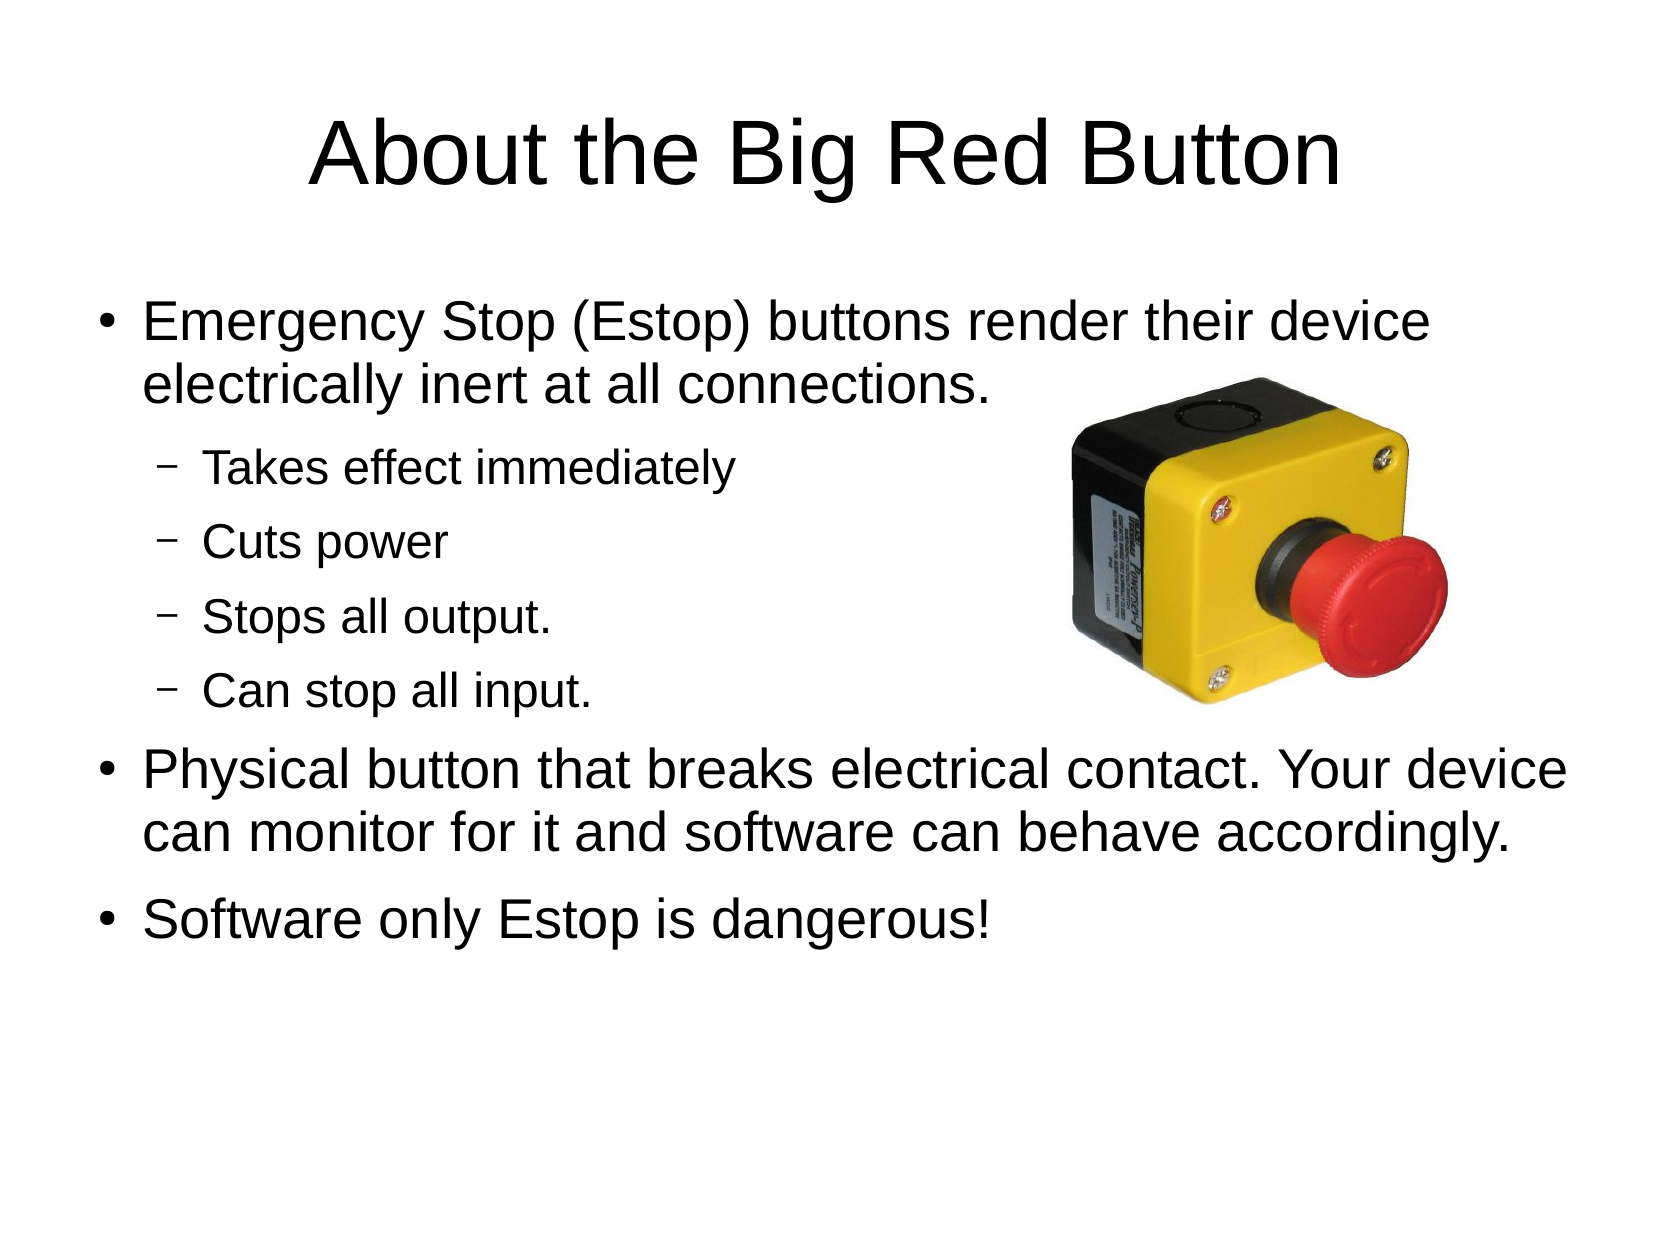

# About the Big Red Button
Emergency Stop (Estop) buttons render their device electrically inert at all connections.
Takes effect immediately
Cuts power
Stops all output.
Can stop all input.
Physical button that breaks electrical contact. Your device can monitor for it and software can behave accordingly.
Software only Estop is dangerous!